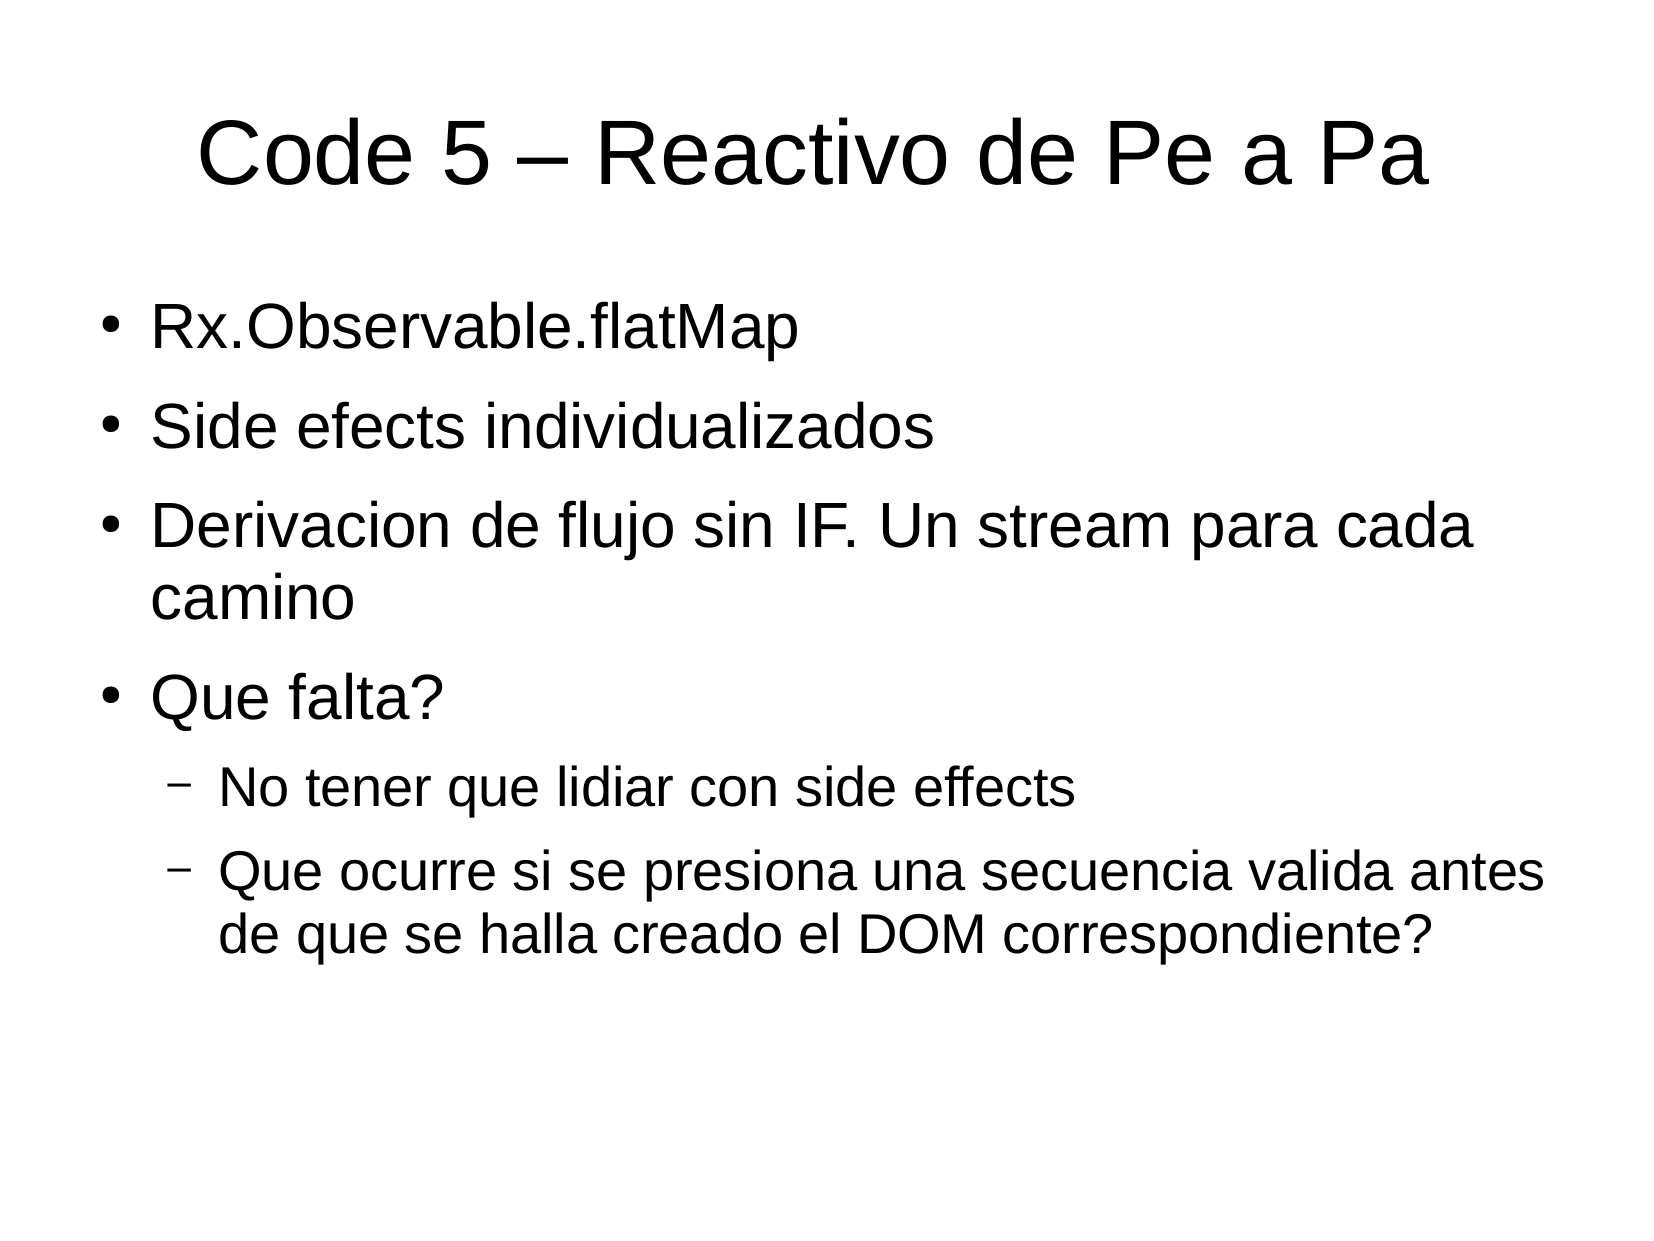

# Code 5 – Reactivo de Pe a Pa
Rx.Observable.flatMap
Side efects individualizados
Derivacion de flujo sin IF. Un stream para cada camino
Que falta?
No tener que lidiar con side effects
Que ocurre si se presiona una secuencia valida antes de que se halla creado el DOM correspondiente?